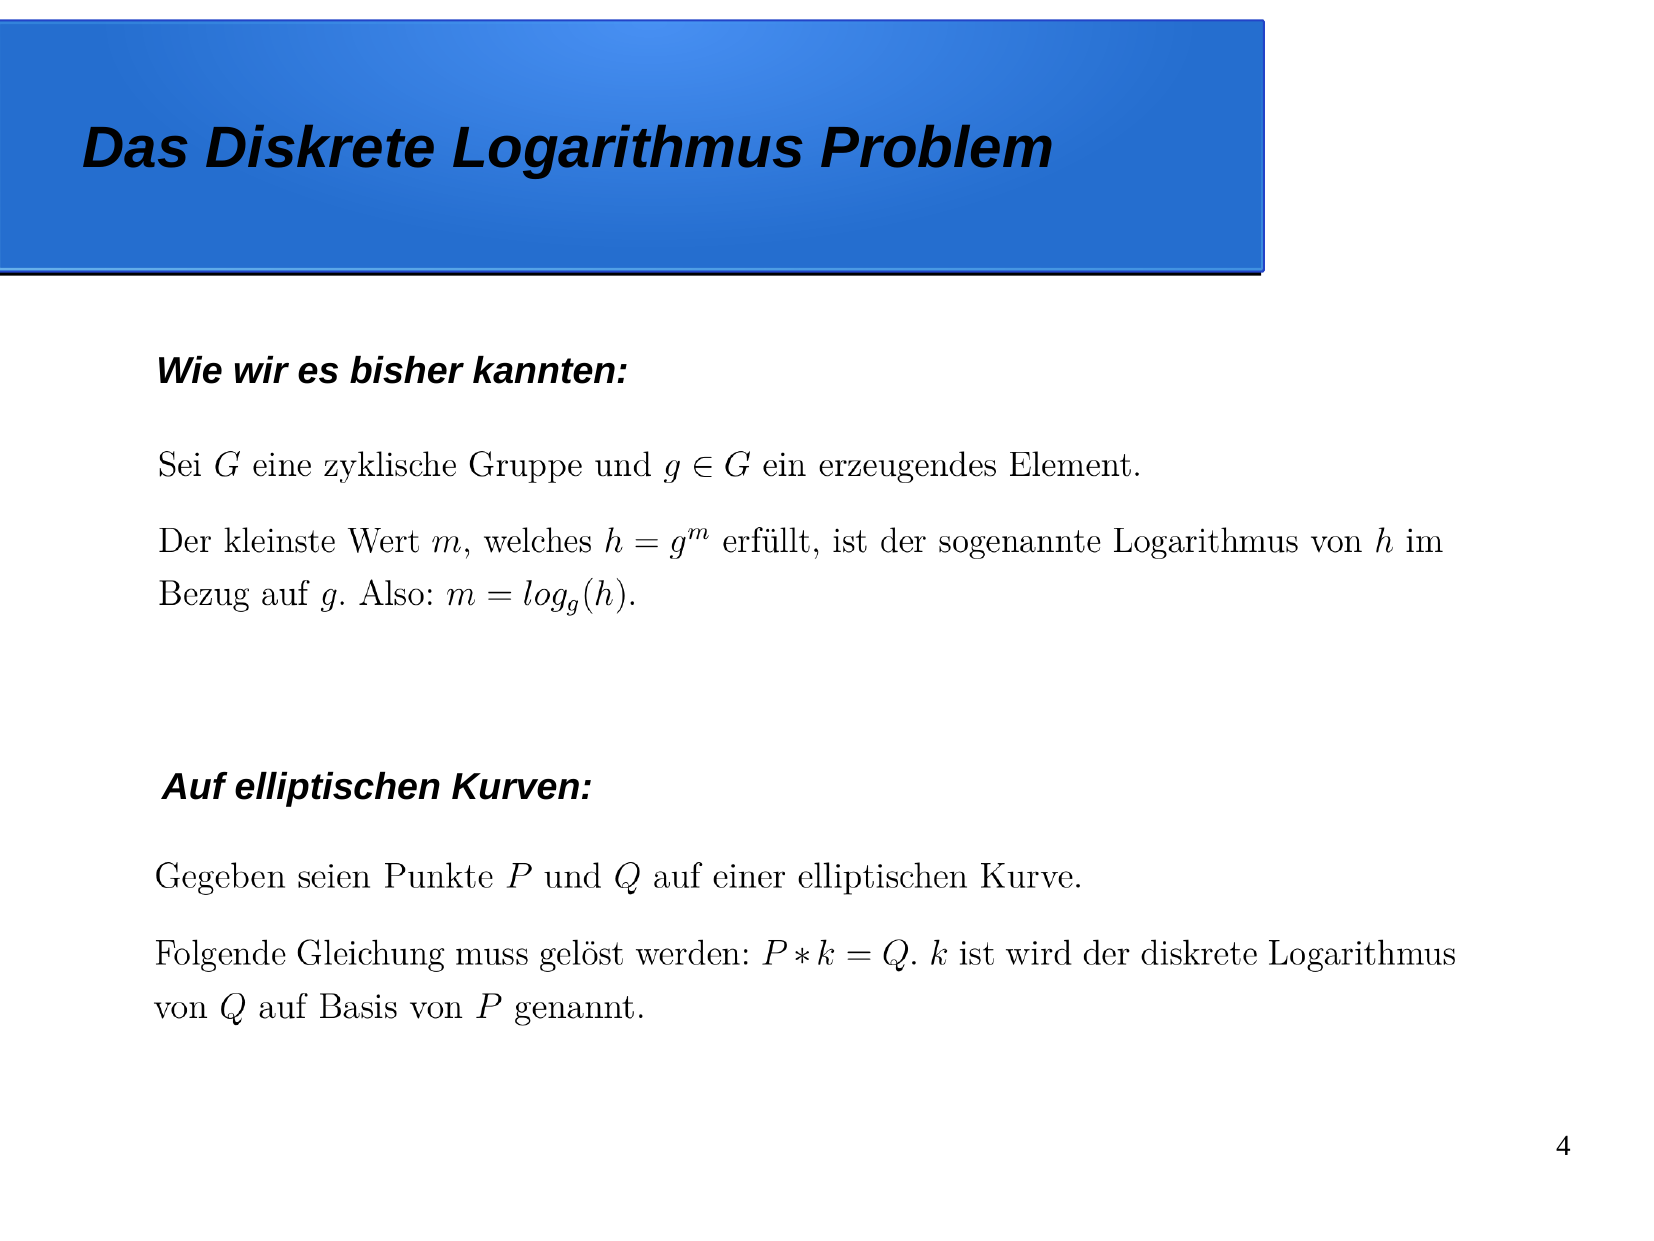

# Das Diskrete Logarithmus Problem
Wie wir es bisher kannten:
Auf elliptischen Kurven:
4